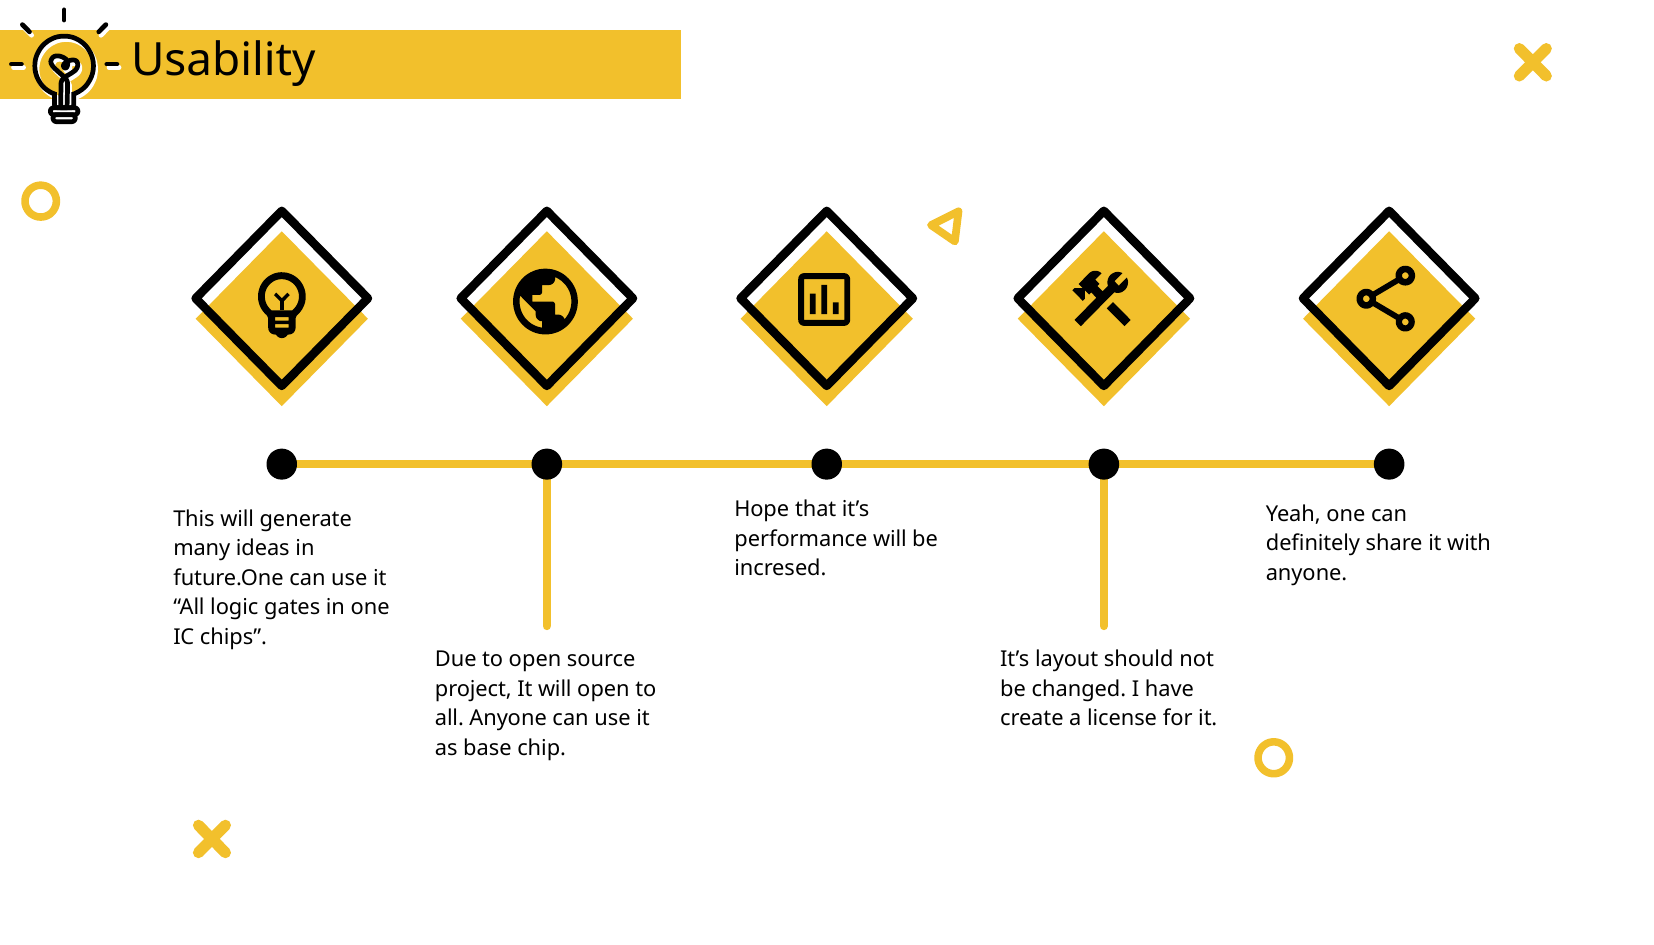

# Usability
Hope that it’s performance will be incresed.
This will generate many ideas in future.One can use it “All logic gates in one IC chips”.
Yeah, one can definitely share it with anyone.
Due to open source project, It will open to all. Anyone can use it as base chip.
It’s layout should not be changed. I have create a license for it.